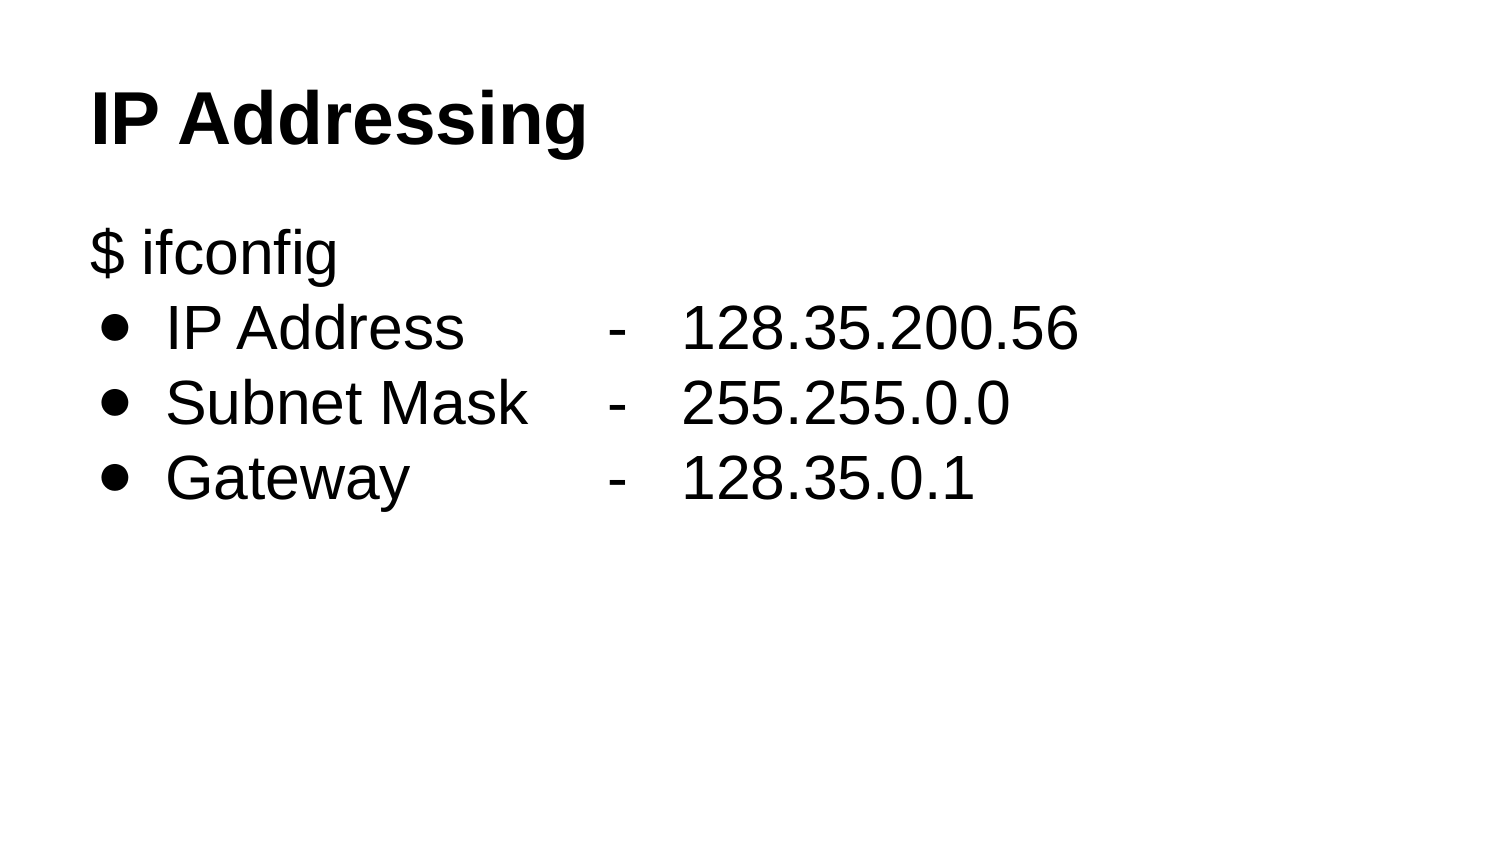

IP Addressing
# $ ifconfig
IP Address 		-	128.35.200.56
Subnet Mask		-	255.255.0.0
Gateway			-	128.35.0.1